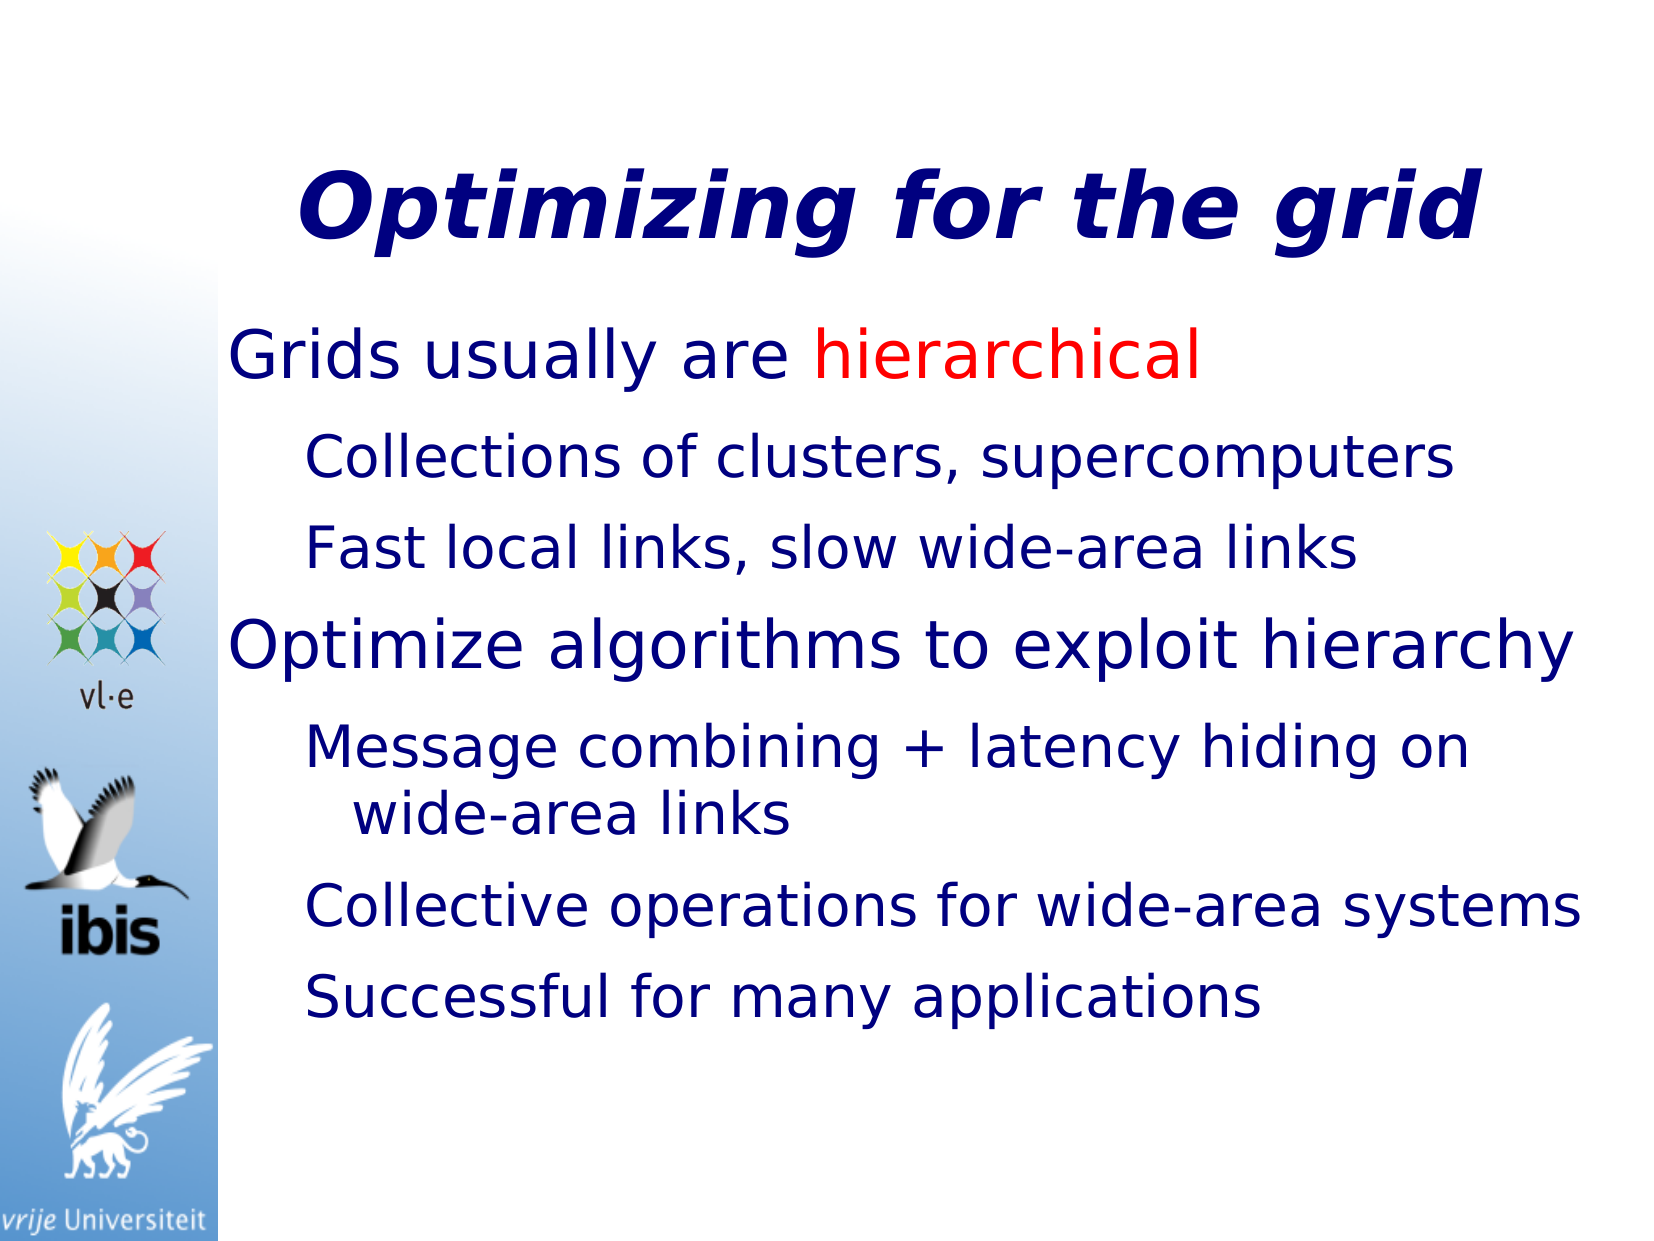

# Optimizing for the grid
Grids usually are hierarchical
Collections of clusters, supercomputers
Fast local links, slow wide-area links
Optimize algorithms to exploit hierarchy
Message combining + latency hiding on wide-area links
Collective operations for wide-area systems
Successful for many applications